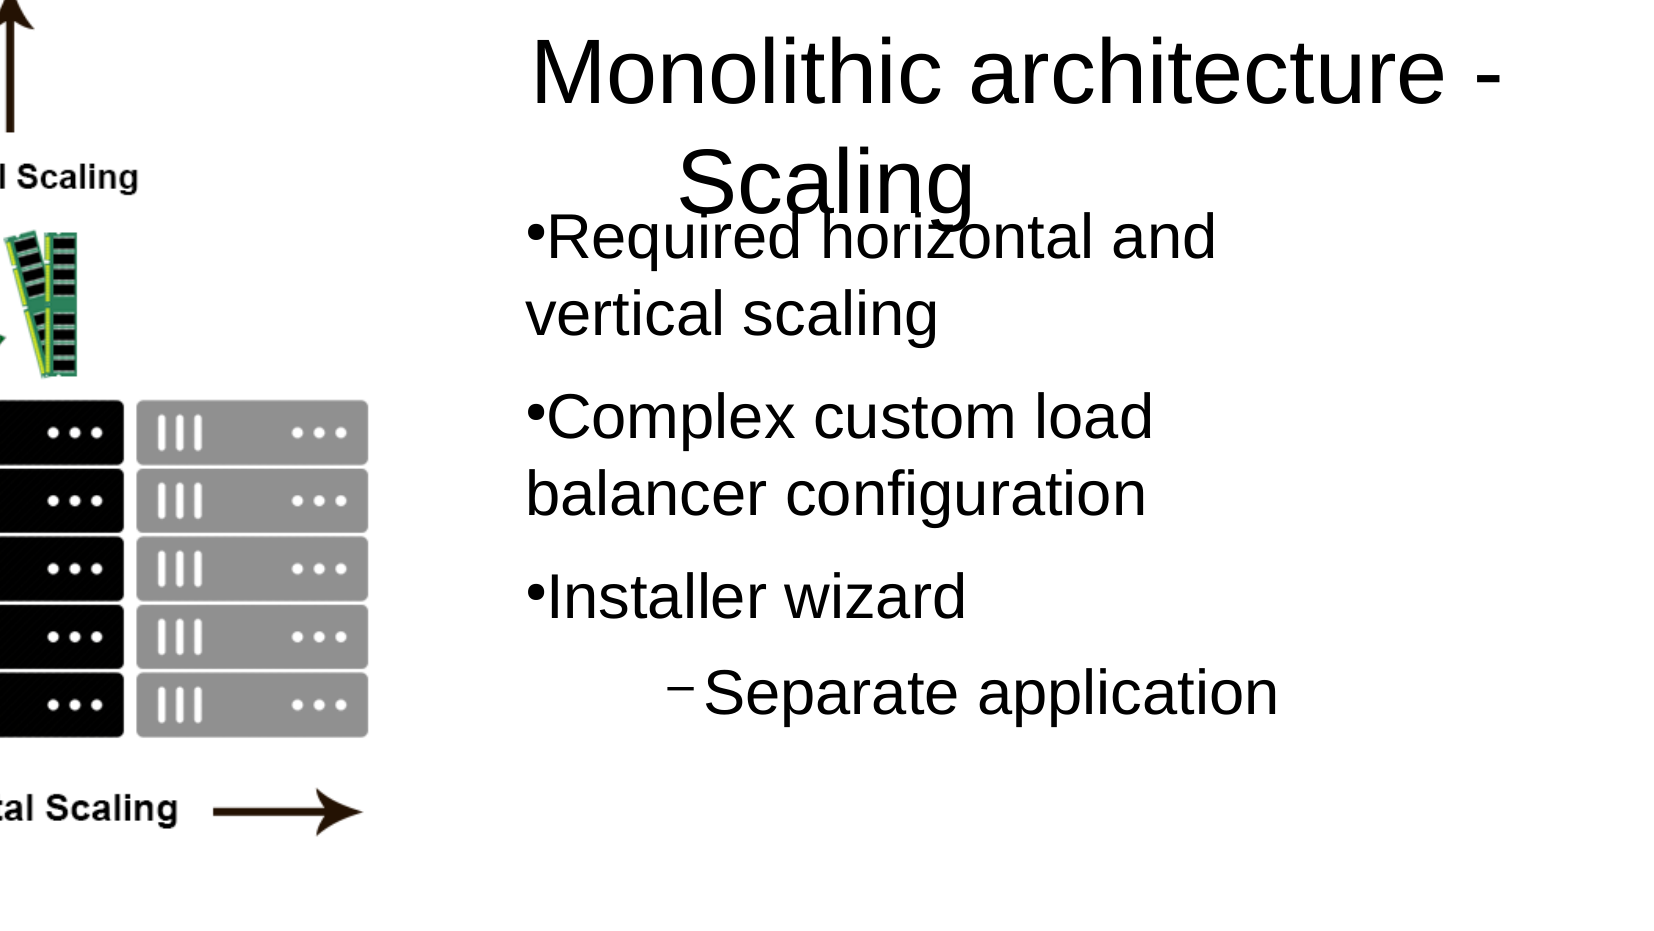

# Monolithic architecture - Scaling
Required horizontal and vertical scaling
Complex custom load balancer configuration
Installer wizard
Separate application